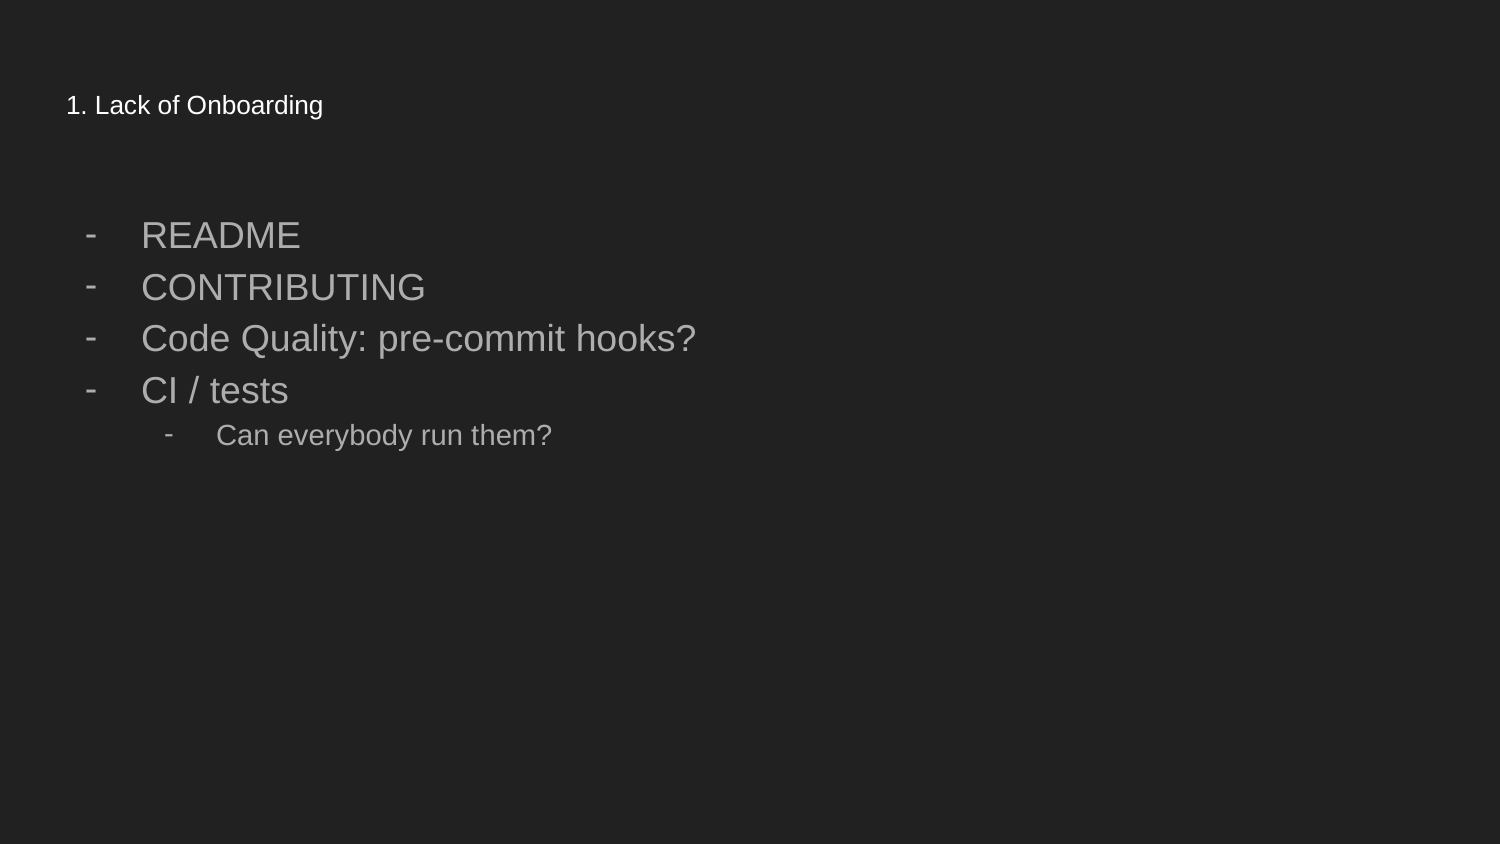

# 1. Lack of Onboarding
README
CONTRIBUTING
Code Quality: pre-commit hooks?
CI / tests
Can everybody run them?